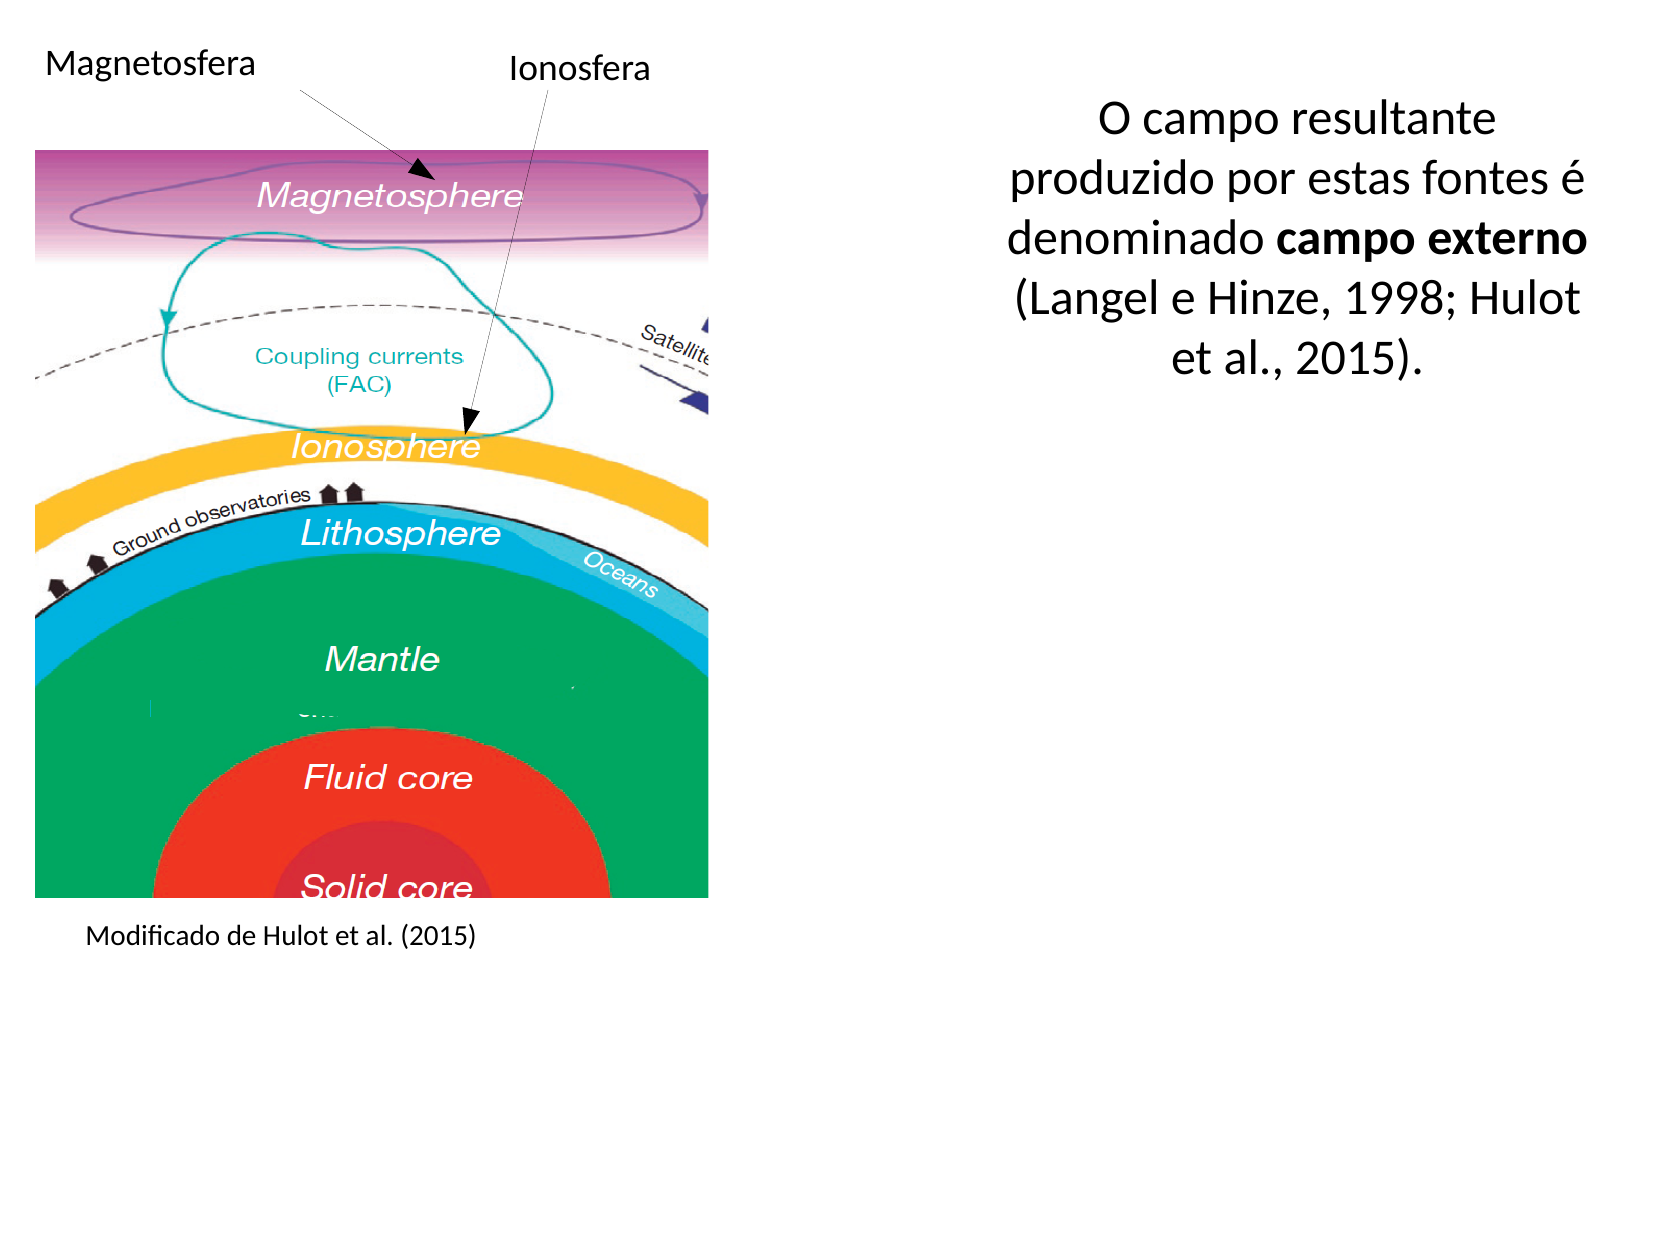

Magnetosfera
Ionosfera
O campo resultante produzido por estas fontes é denominado campo externo (Langel e Hinze, 1998; Hulot et al., 2015).
Modificado de Hulot et al. (2015)